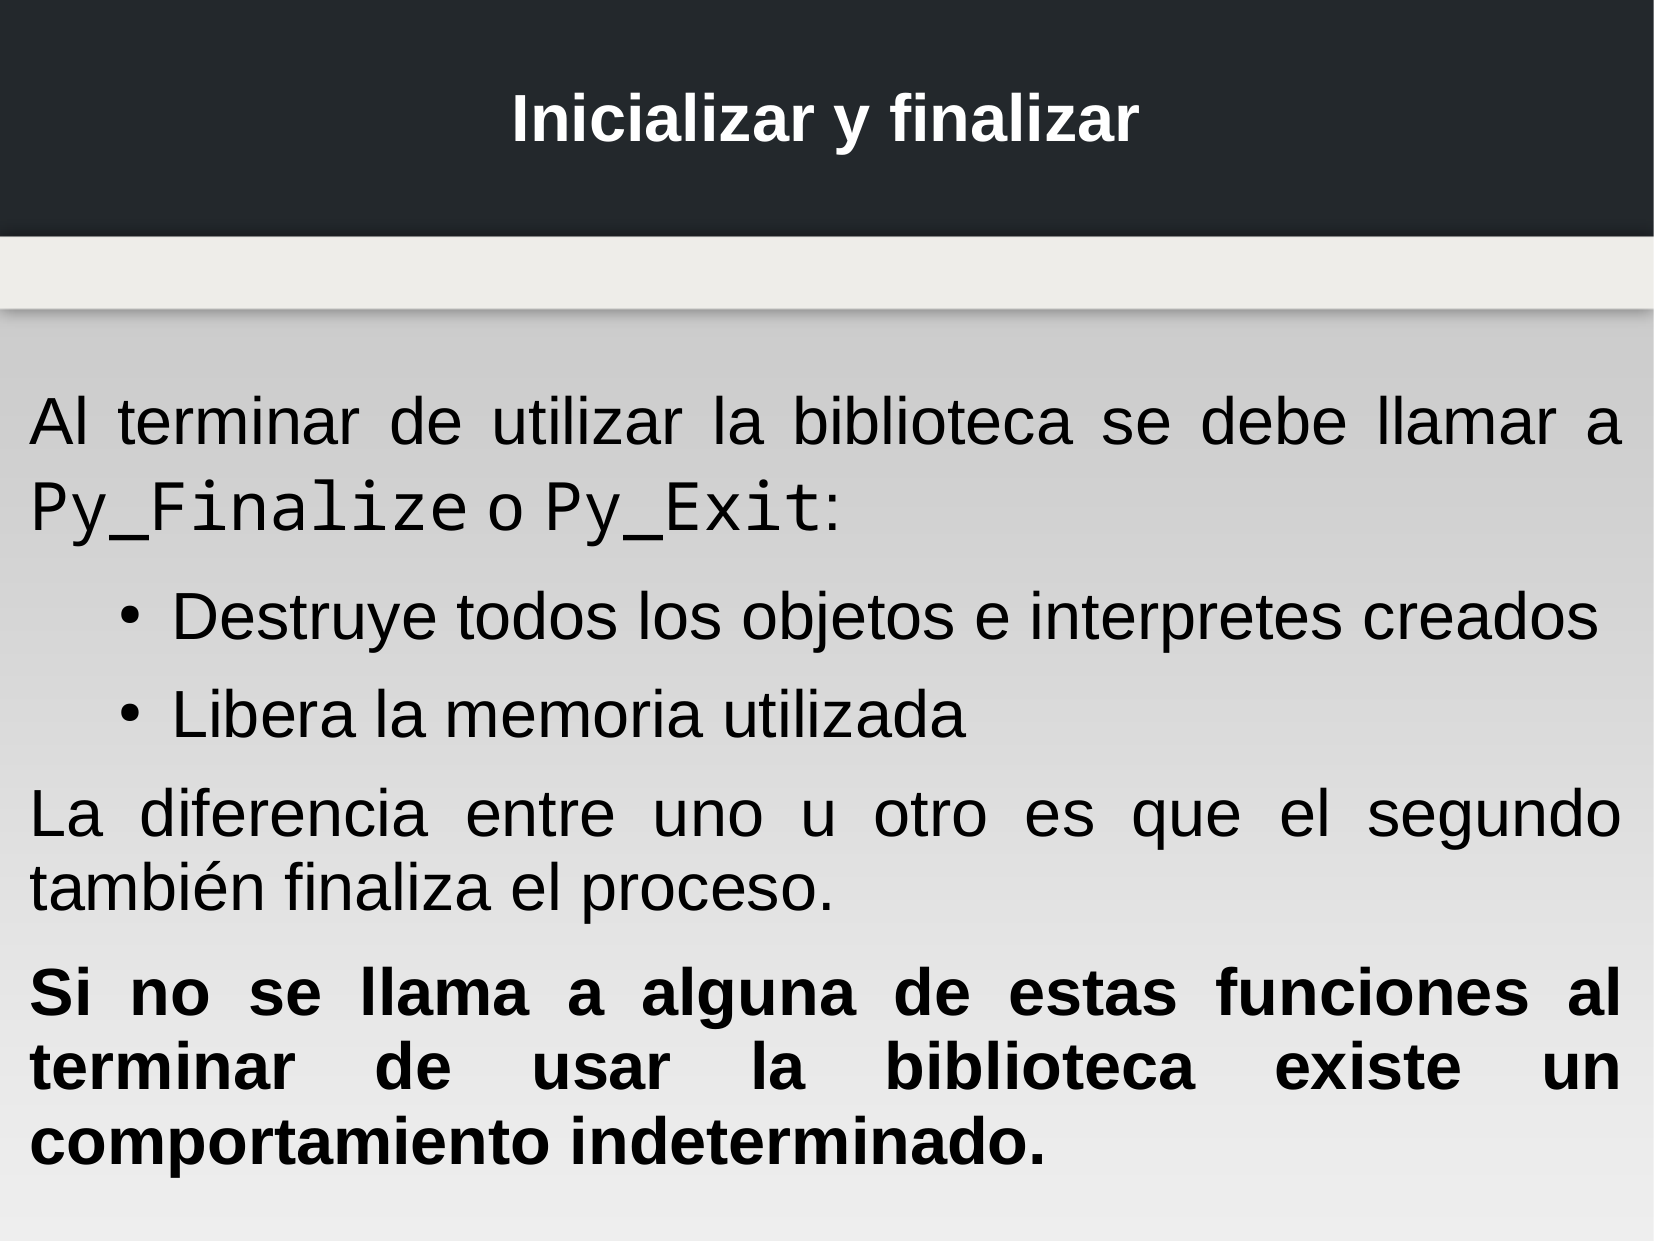

# Inicializar y finalizar
Al terminar de utilizar la biblioteca se debe llamar a Py_Finalize o Py_Exit:
Destruye todos los objetos e interpretes creados
Libera la memoria utilizada
La diferencia entre uno u otro es que el segundo también finaliza el proceso.
Si no se llama a alguna de estas funciones al terminar de usar la biblioteca existe un comportamiento indeterminado.